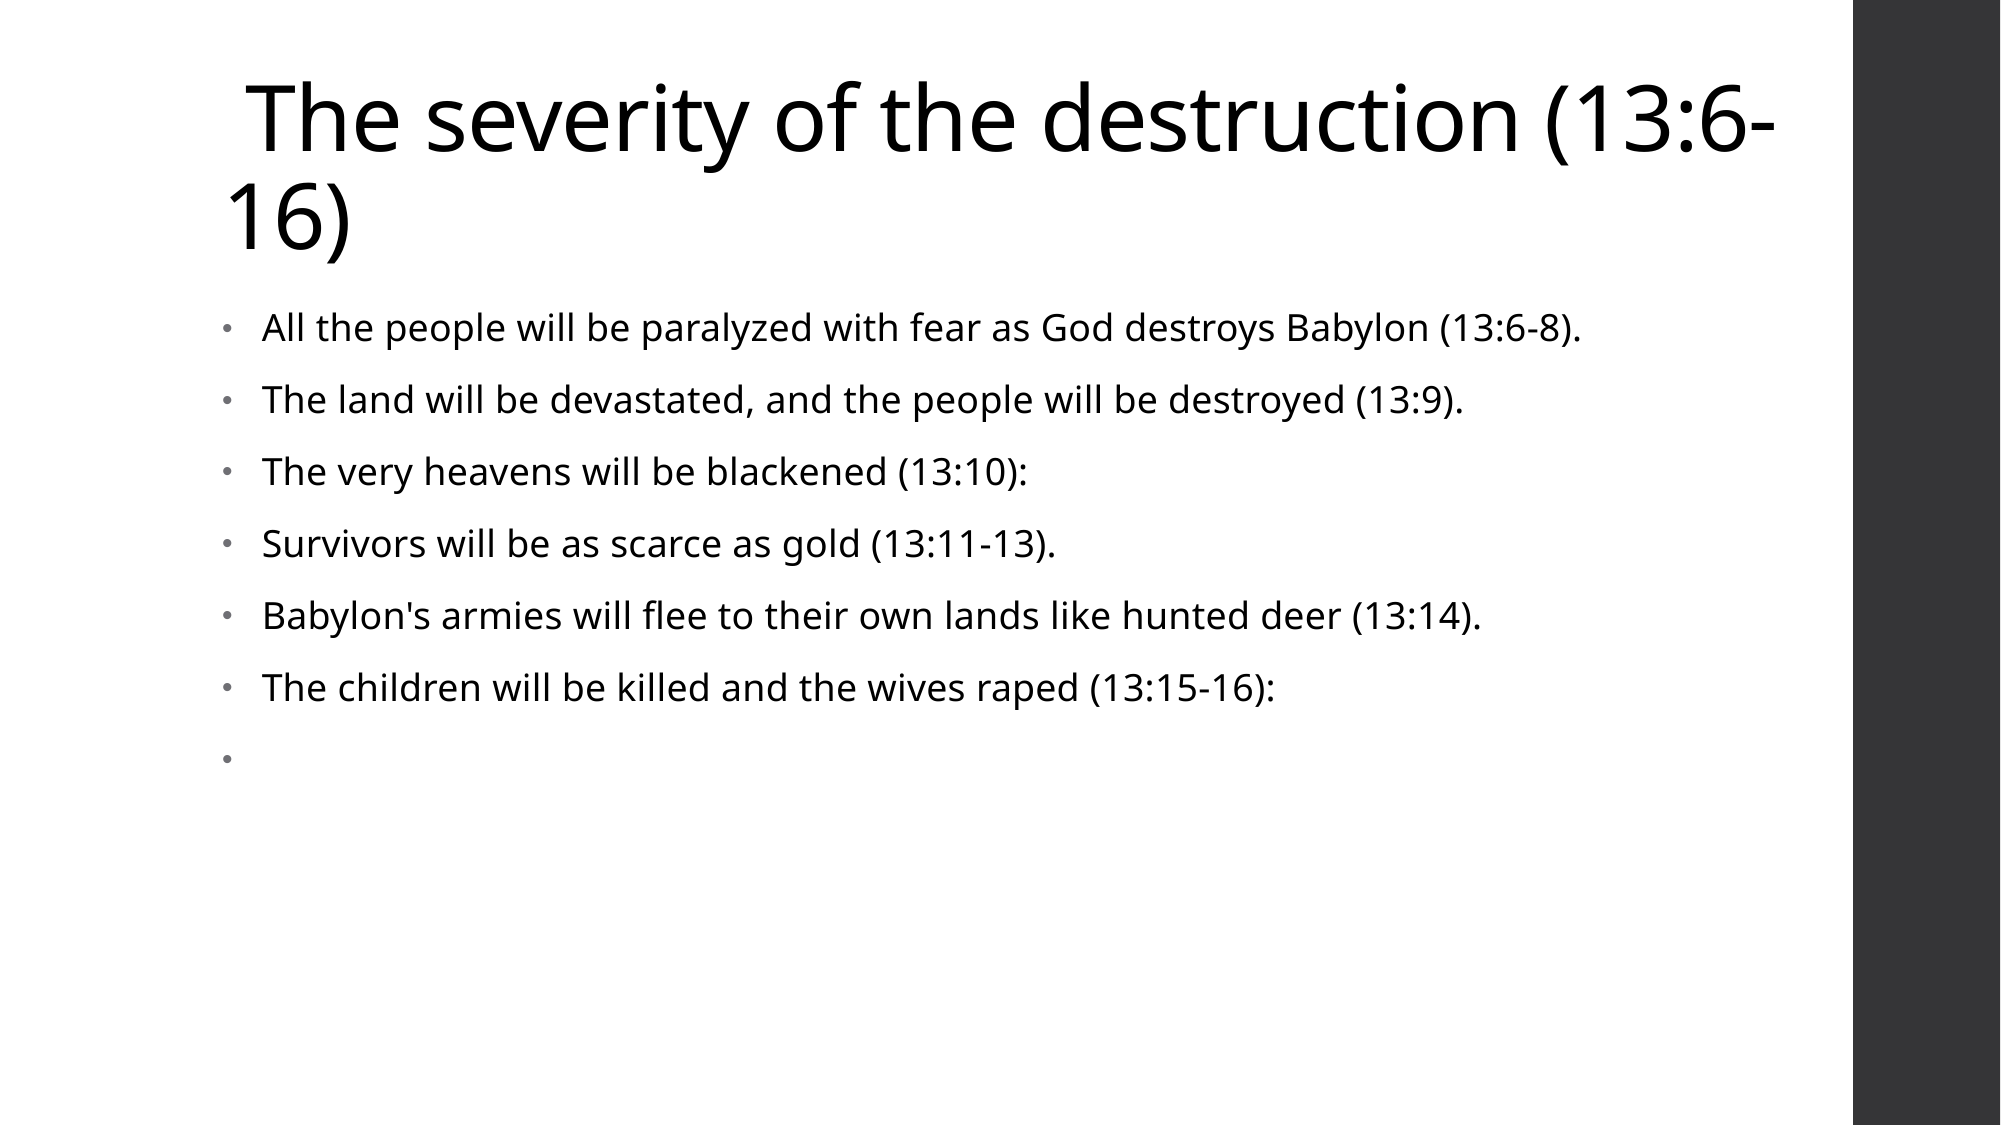

# The severity of the destruction (13:6-16)
 All the people will be paralyzed with fear as God destroys Babylon (13:6-8).
 The land will be devastated, and the people will be destroyed (13:9).
 The very heavens will be blackened (13:10):
 Survivors will be as scarce as gold (13:11-13).
 Babylon's armies will flee to their own lands like hunted deer (13:14).
 The children will be killed and the wives raped (13:15-16):